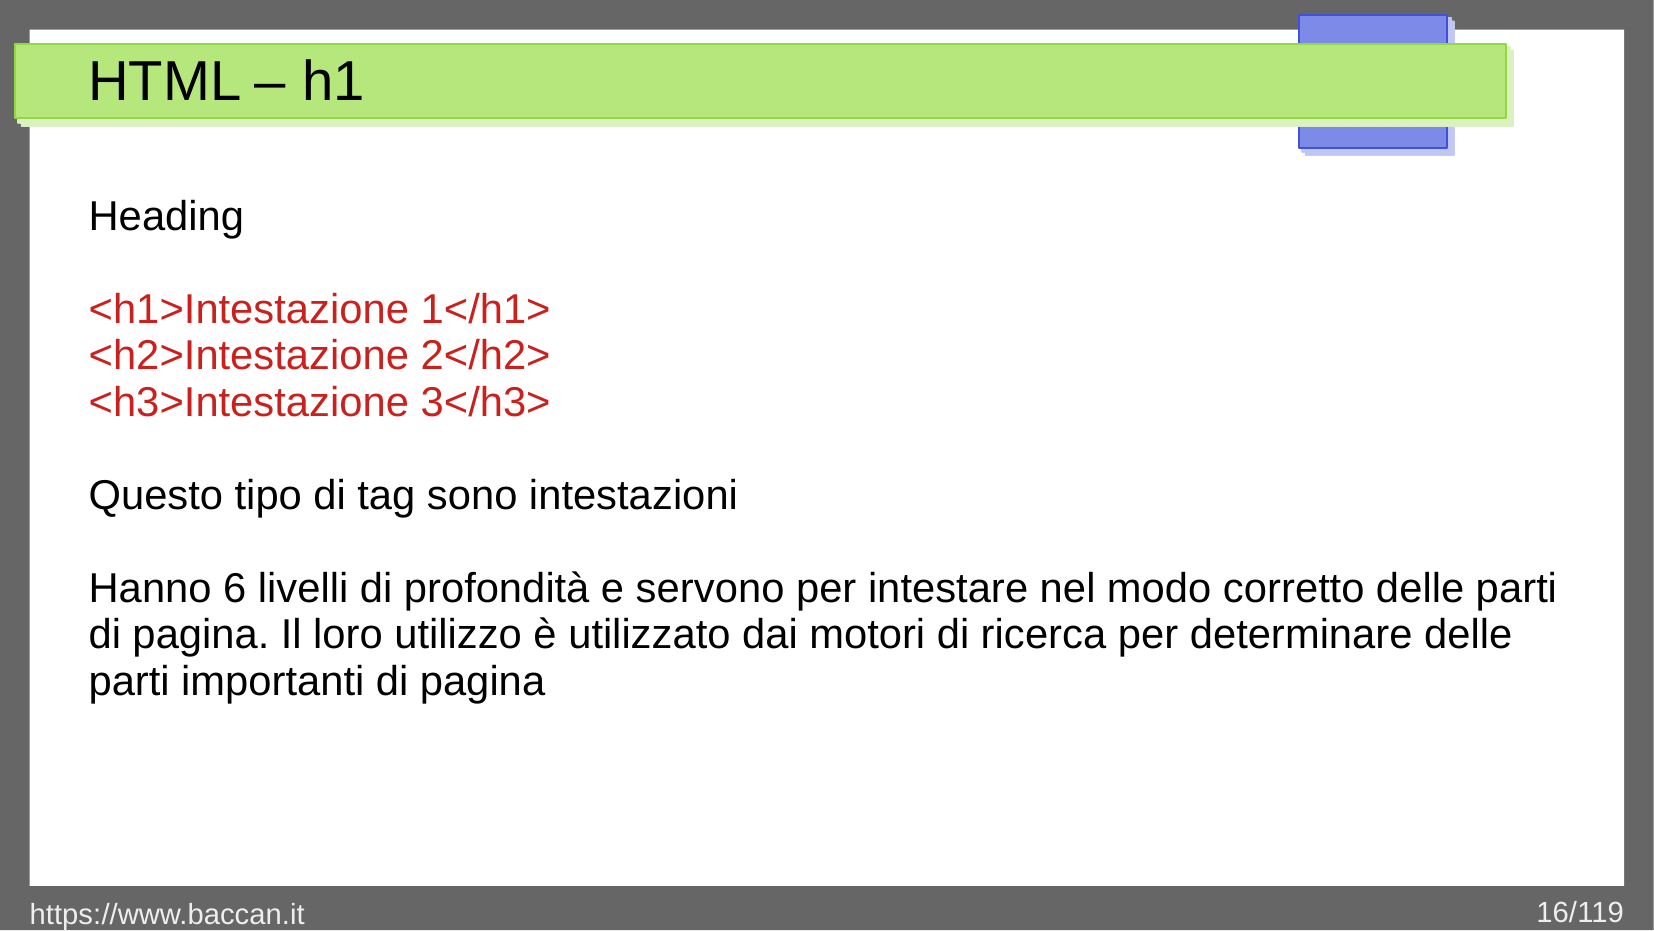

# HTML – h1
Heading
<h1>Intestazione 1</h1>
<h2>Intestazione 2</h2>
<h3>Intestazione 3</h3>
Questo tipo di tag sono intestazioni
Hanno 6 livelli di profondità e servono per intestare nel modo corretto delle parti di pagina. Il loro utilizzo è utilizzato dai motori di ricerca per determinare delle parti importanti di pagina
16
https://www.baccan.it